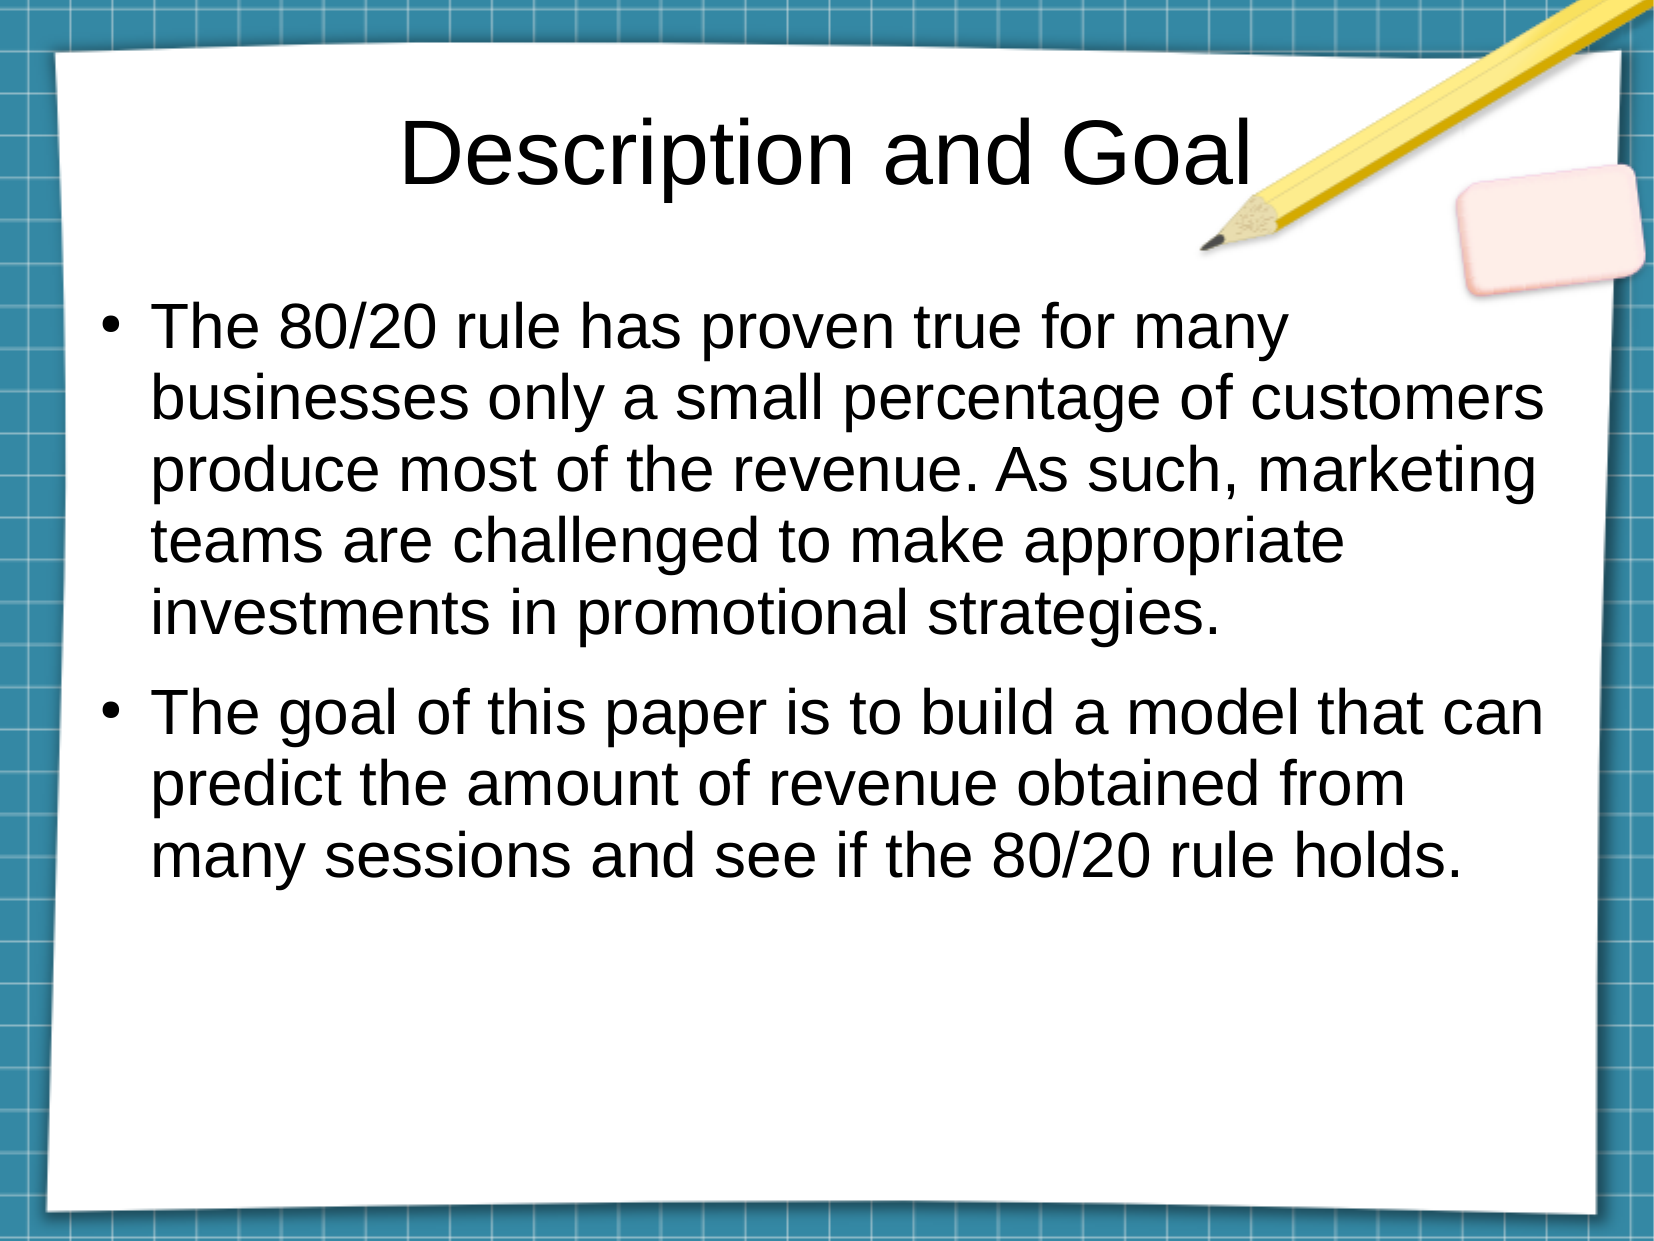

# Description and Goal
The 80/20 rule has proven true for many businesses only a small percentage of customers produce most of the revenue. As such, marketing teams are challenged to make appropriate investments in promotional strategies.
The goal of this paper is to build a model that can predict the amount of revenue obtained from many sessions and see if the 80/20 rule holds.